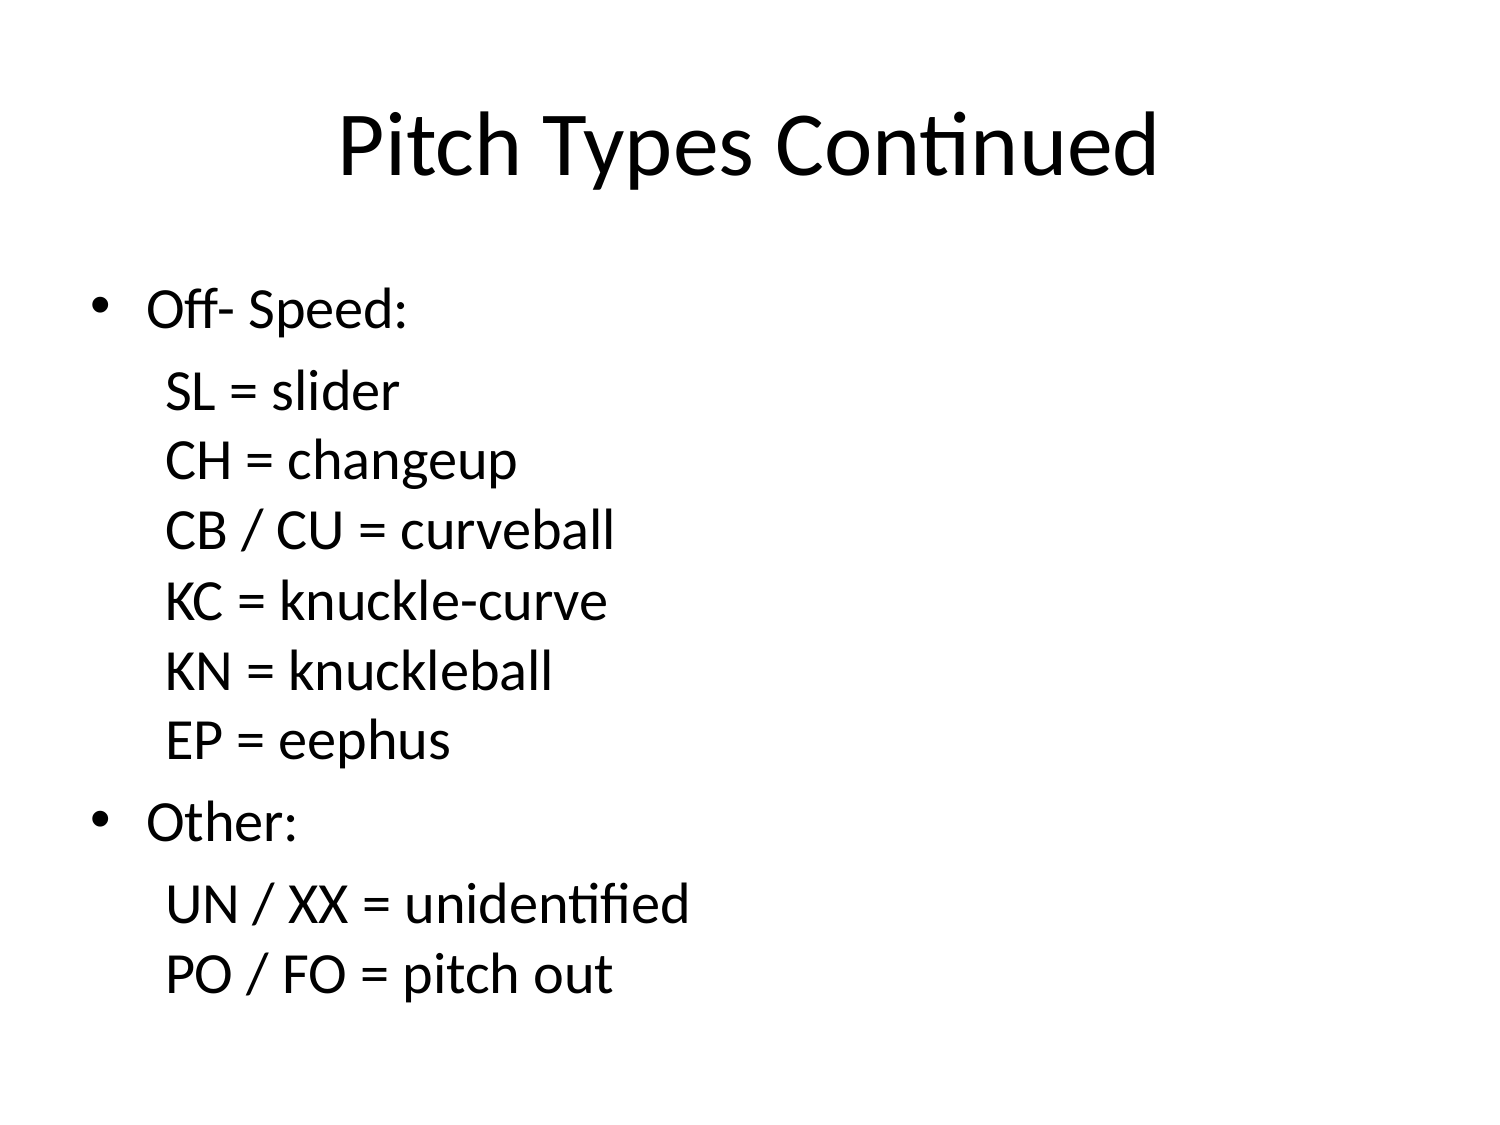

# Pitch Types Continued
Off- Speed:
	SL = slider
	CH = changeup
	CB / CU = curveball
	KC = knuckle-curve
	KN = knuckleball
	EP = eephus
Other:
	UN / XX = unidentified
	PO / FO = pitch out